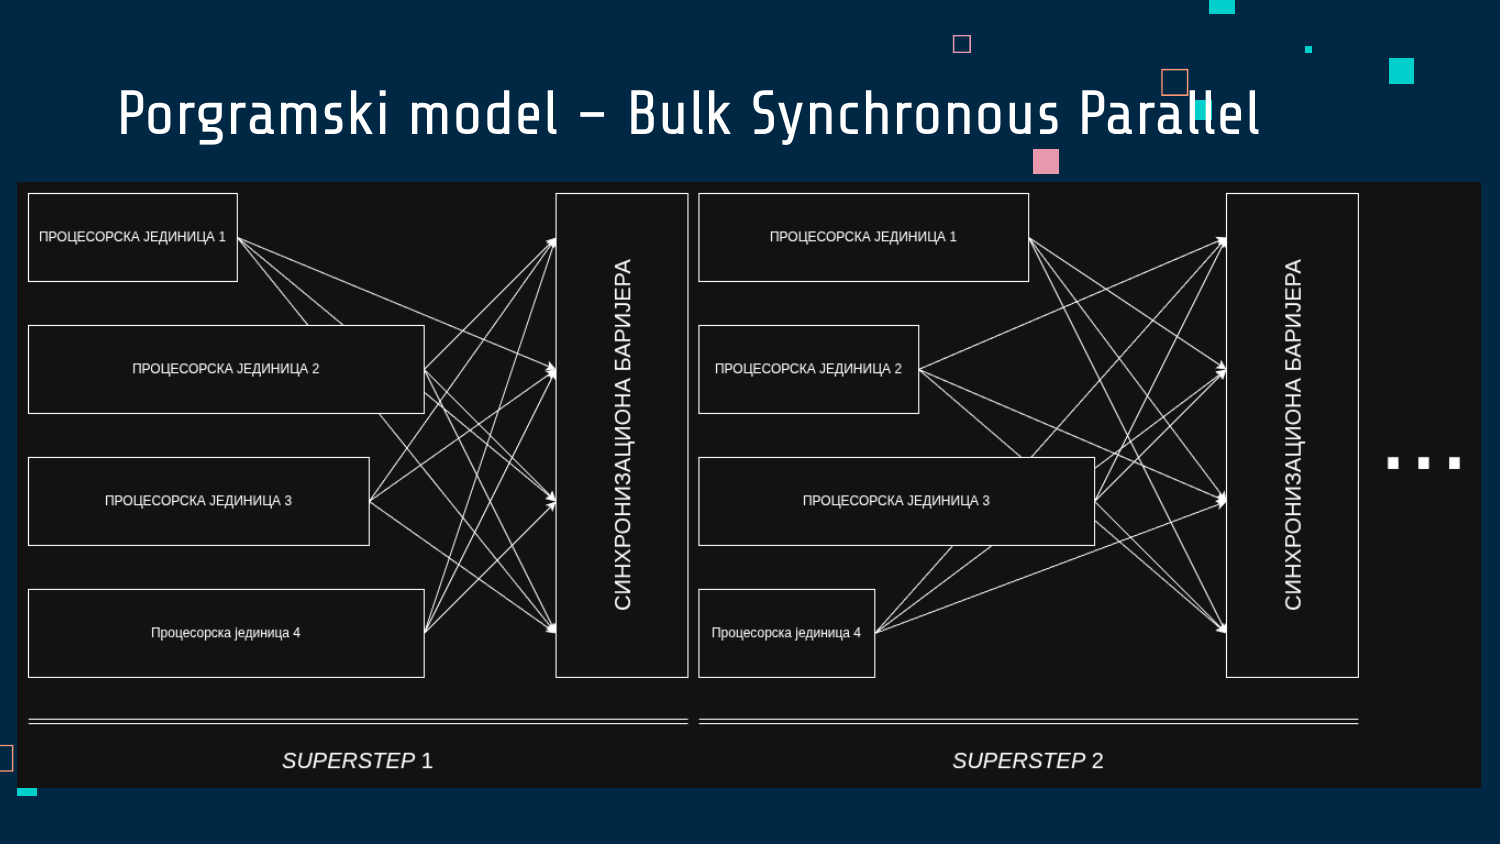

# Porgramski model – Bulk Synchronous Parallel